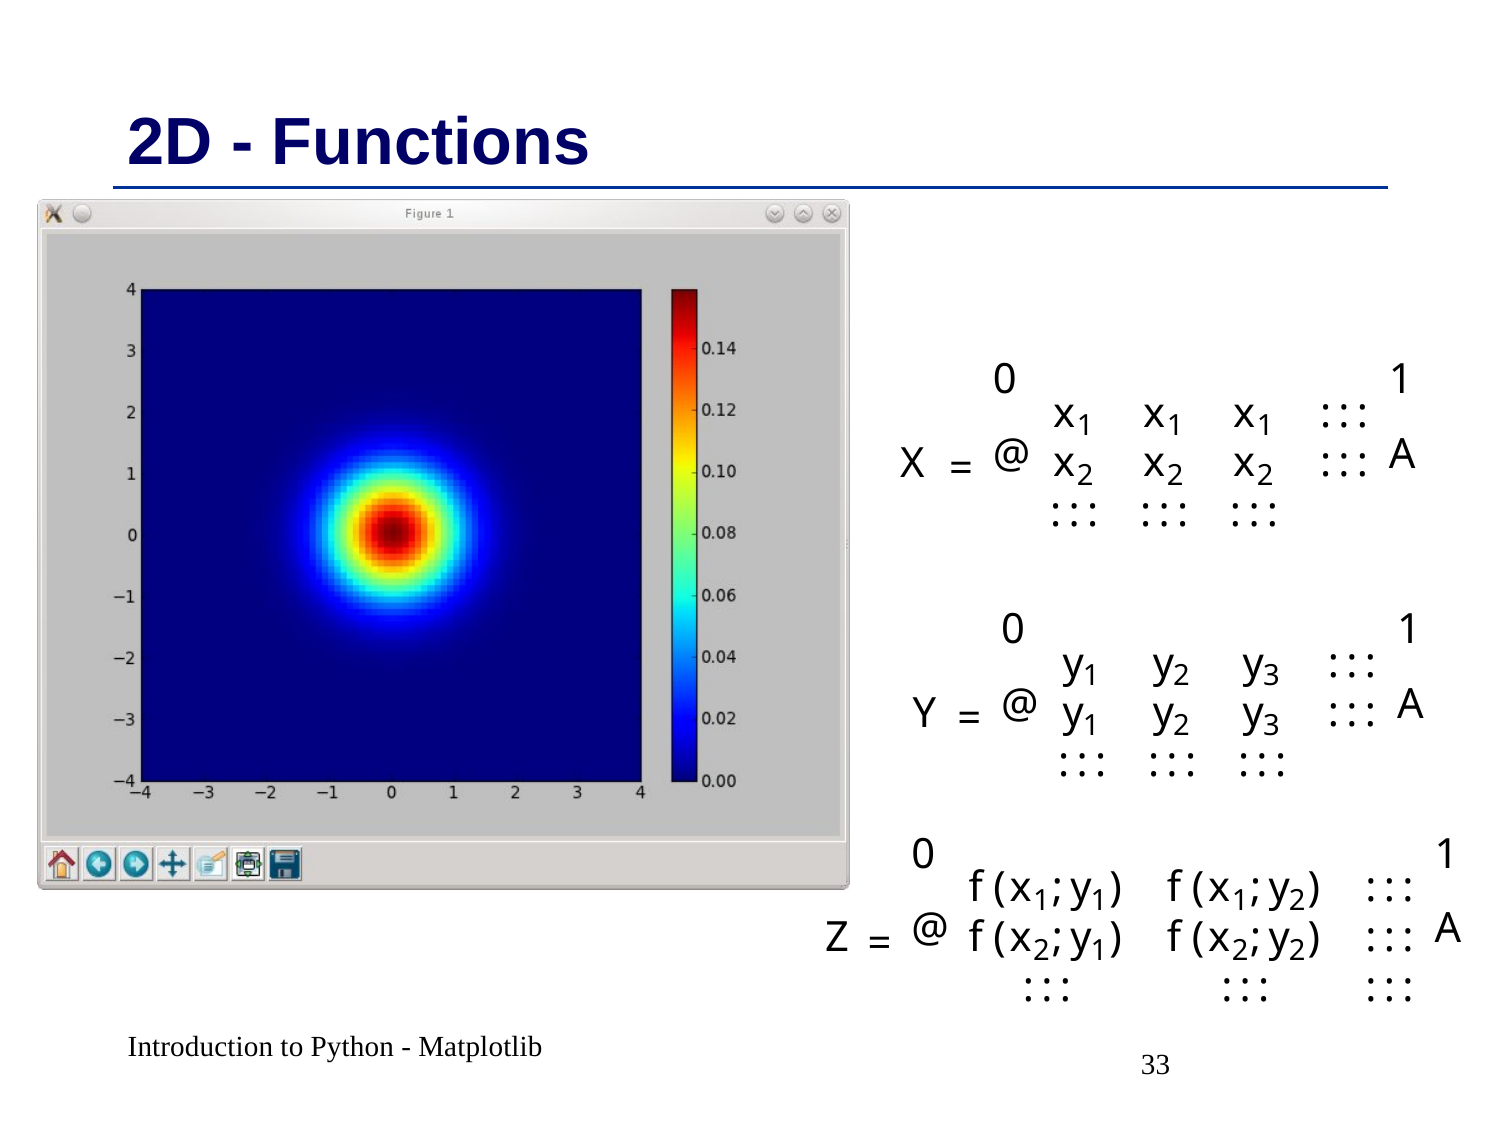

# 2D - Functions
0
1
x
x
x
1
1
1
:
:
:
X
x
x
x
=
2
2
2
@
A
:
:
:
:
:
:
:
:
:
:
:
:
0
1
y
y
y
1
2
3
:
:
:
Y
y
y
y
=
1
2
3
@
A
:
:
:
:
:
:
:
:
:
:
:
:
0
1
(
)
(
)
f
f
x
y
x
y
1
1
1
2
;
;
:
:
:
(
)
(
)
f
f
Z
x
y
x
y
=
2
1
2
2
@
A
;
;
:
:
:
:
:
:
:
:
:
:
:
:
Introduction to Python - Matplotlib